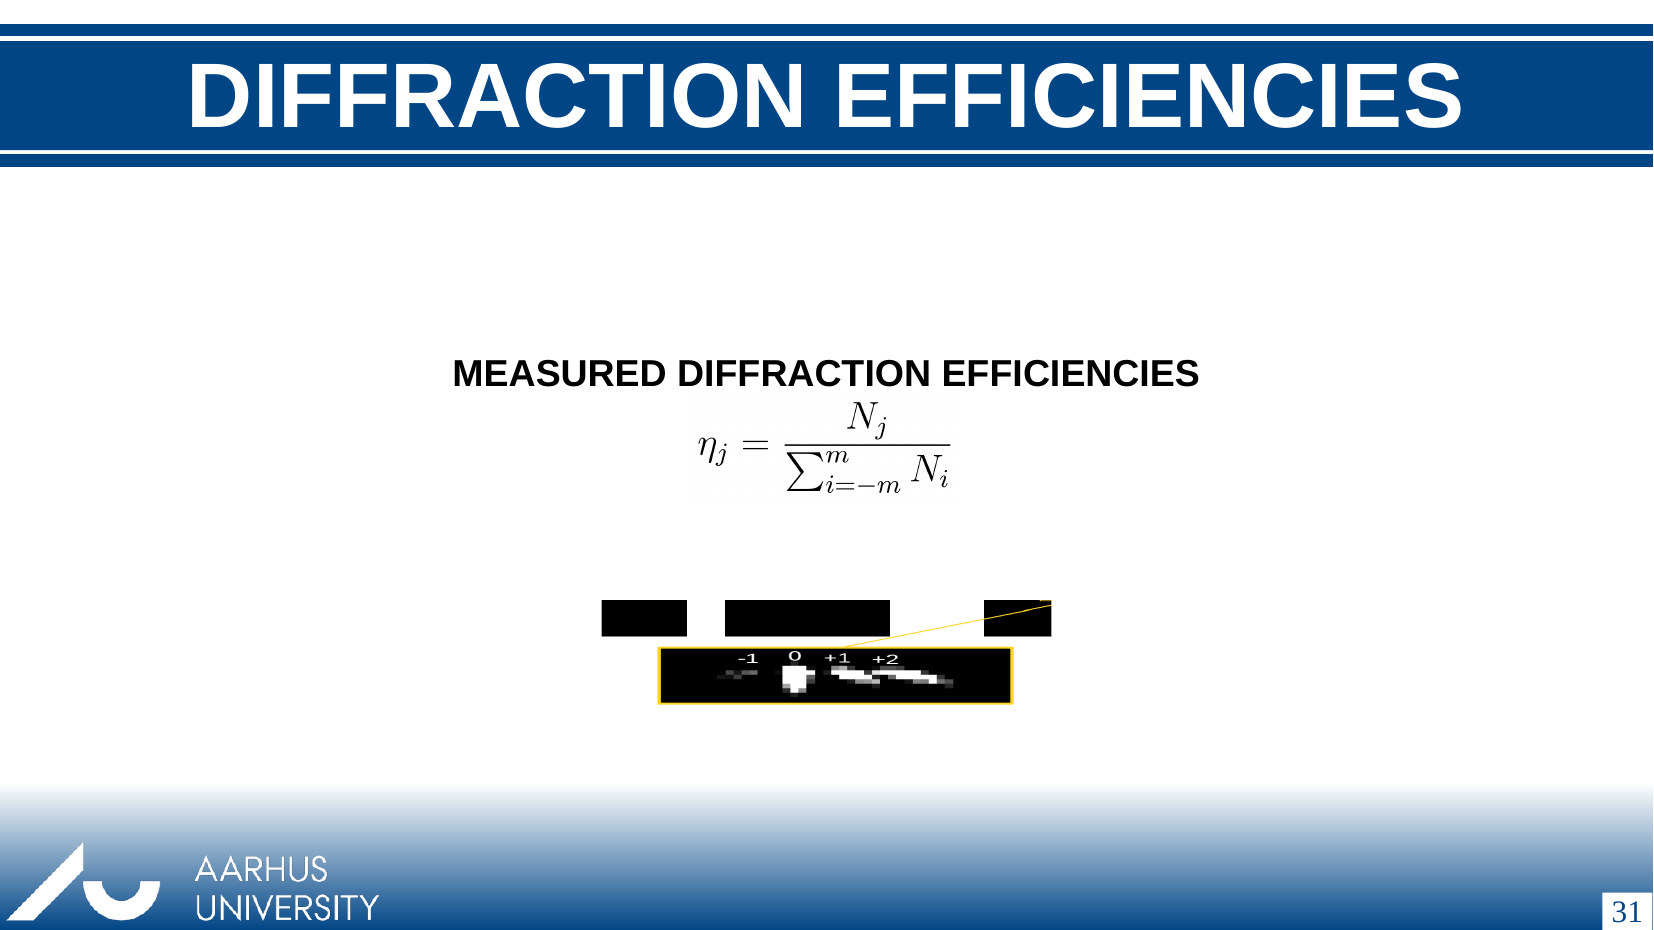

# DIFFRACTION EFFICIENCIES
MEASURED DIFFRACTION EFFICIENCIES
31